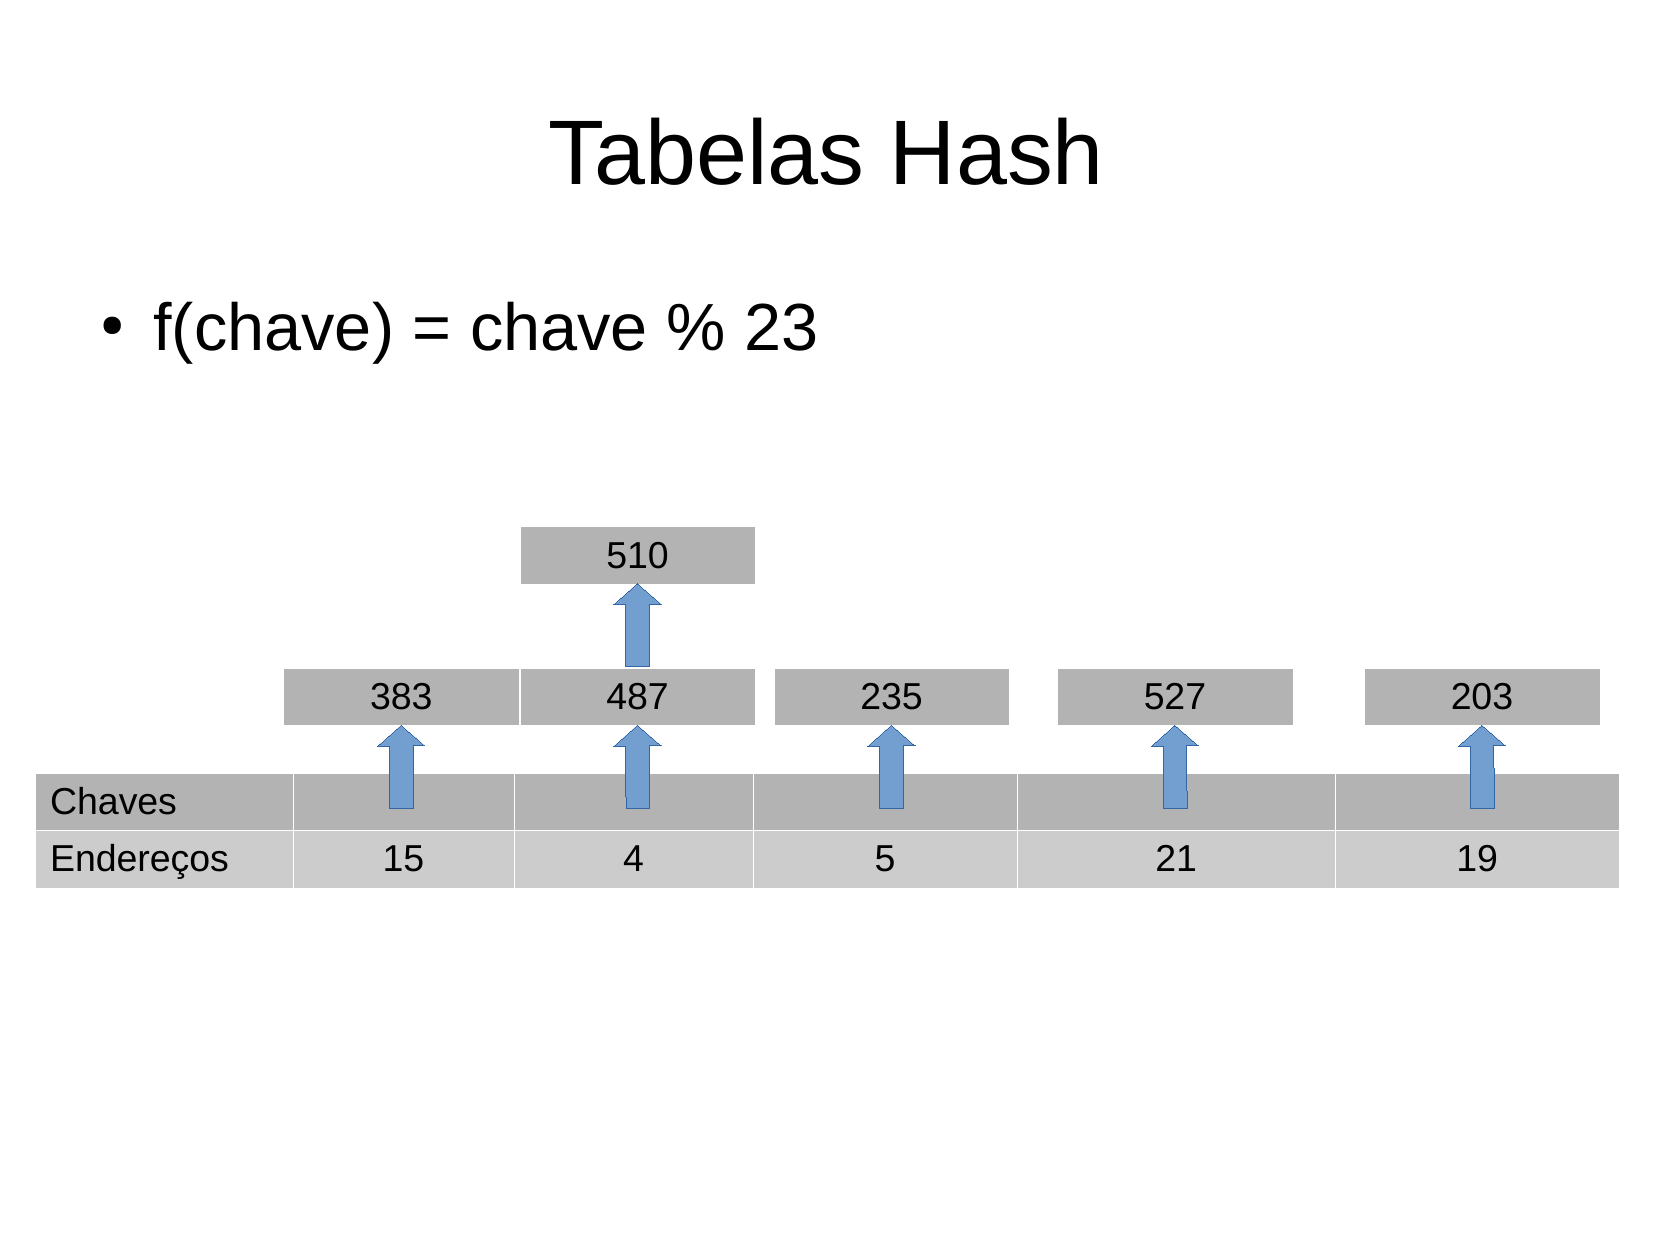

# Tabelas Hash
f(chave) = chave % 23
| 510 |
| --- |
| 383 |
| --- |
| 487 |
| --- |
| 235 |
| --- |
| 527 |
| --- |
| 203 |
| --- |
| Chaves | | | | | |
| --- | --- | --- | --- | --- | --- |
| Endereços | 15 | 4 | 5 | 21 | 19 |